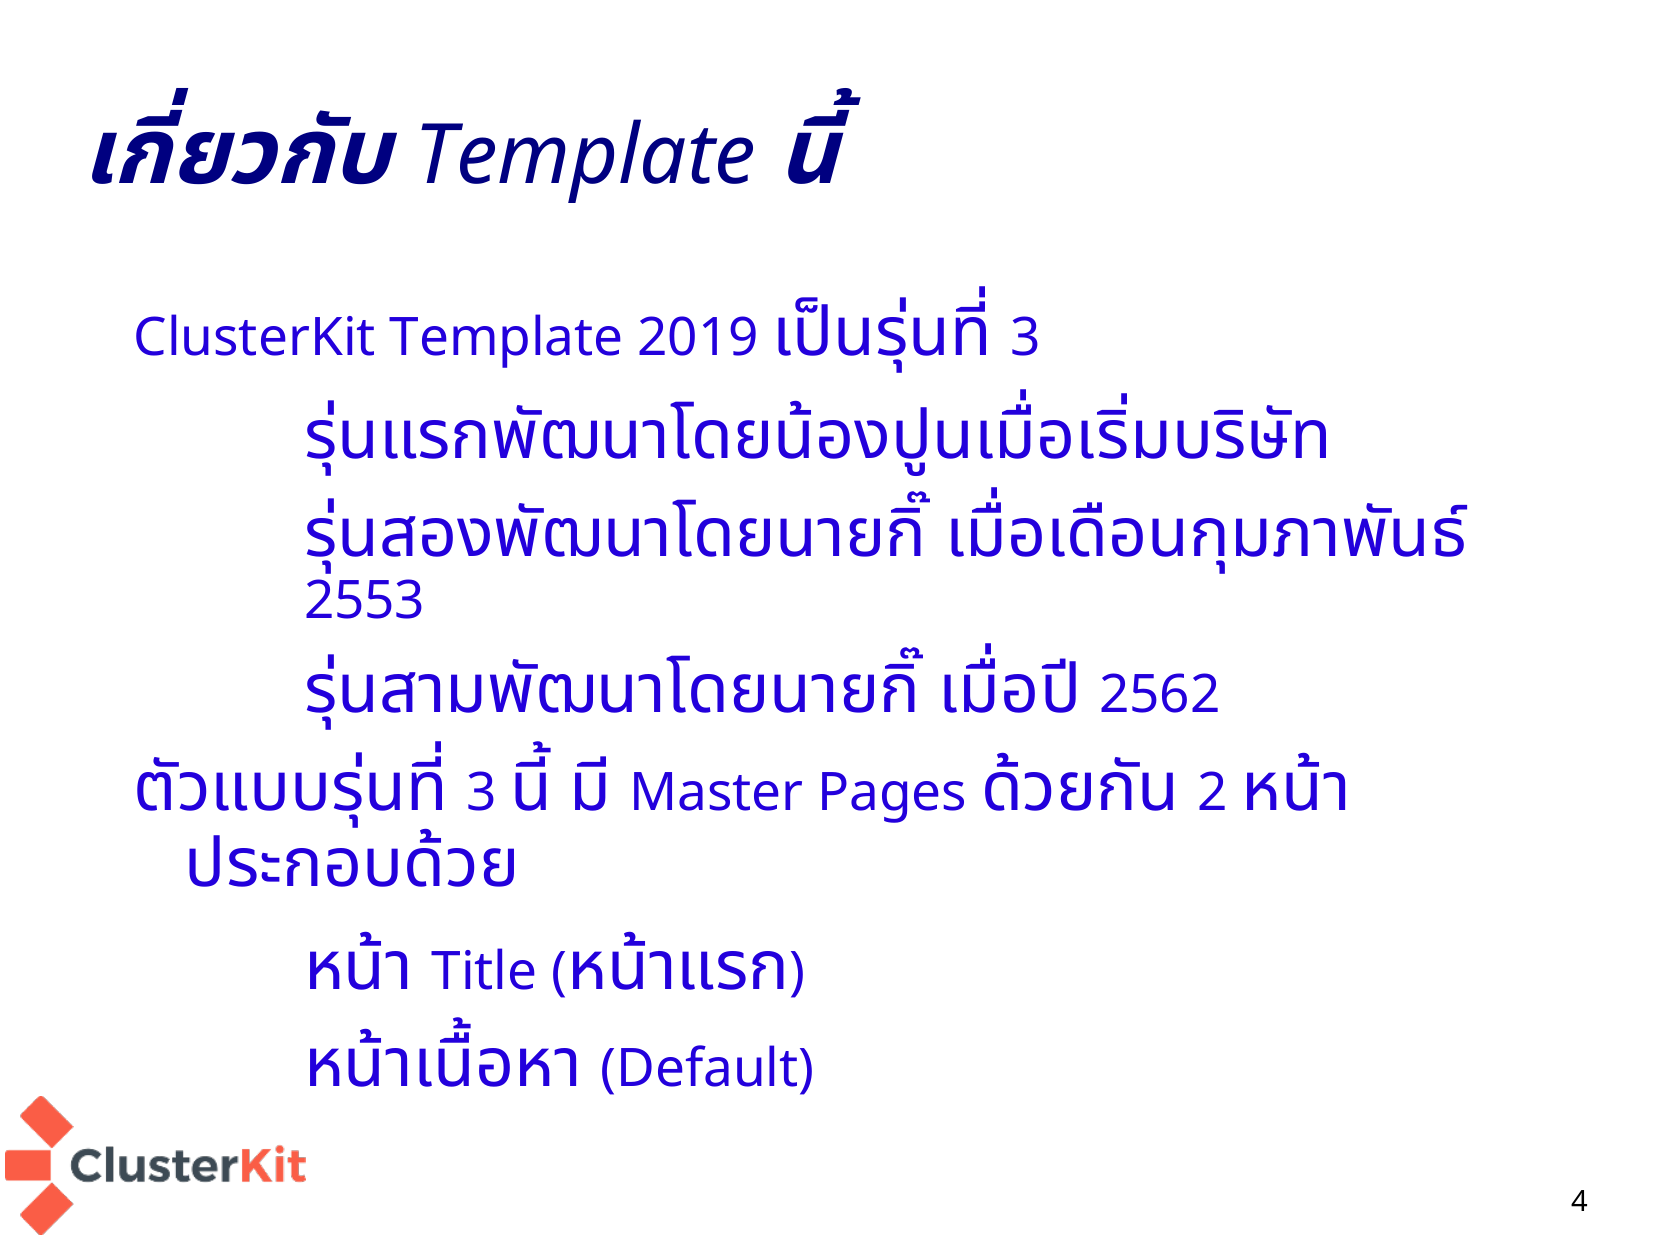

# เกี่ยวกับ Template นี้
ClusterKit Template 2019 เป็นรุ่นที่ 3
รุ่นแรกพัฒนาโดยน้องปูนเมื่อเริ่มบริษัท
รุ่นสองพัฒนาโดยนายกิ๊ เมื่อเดือนกุมภาพันธ์ 2553
รุ่นสามพัฒนาโดยนายกิ๊ เมื่อปี 2562
ตัวแบบรุ่นที่ 3 นี้ มี Master Pages ด้วยกัน 2 หน้า ประกอบด้วย
หน้า Title (หน้าแรก)
หน้าเนื้อหา (Default)
4